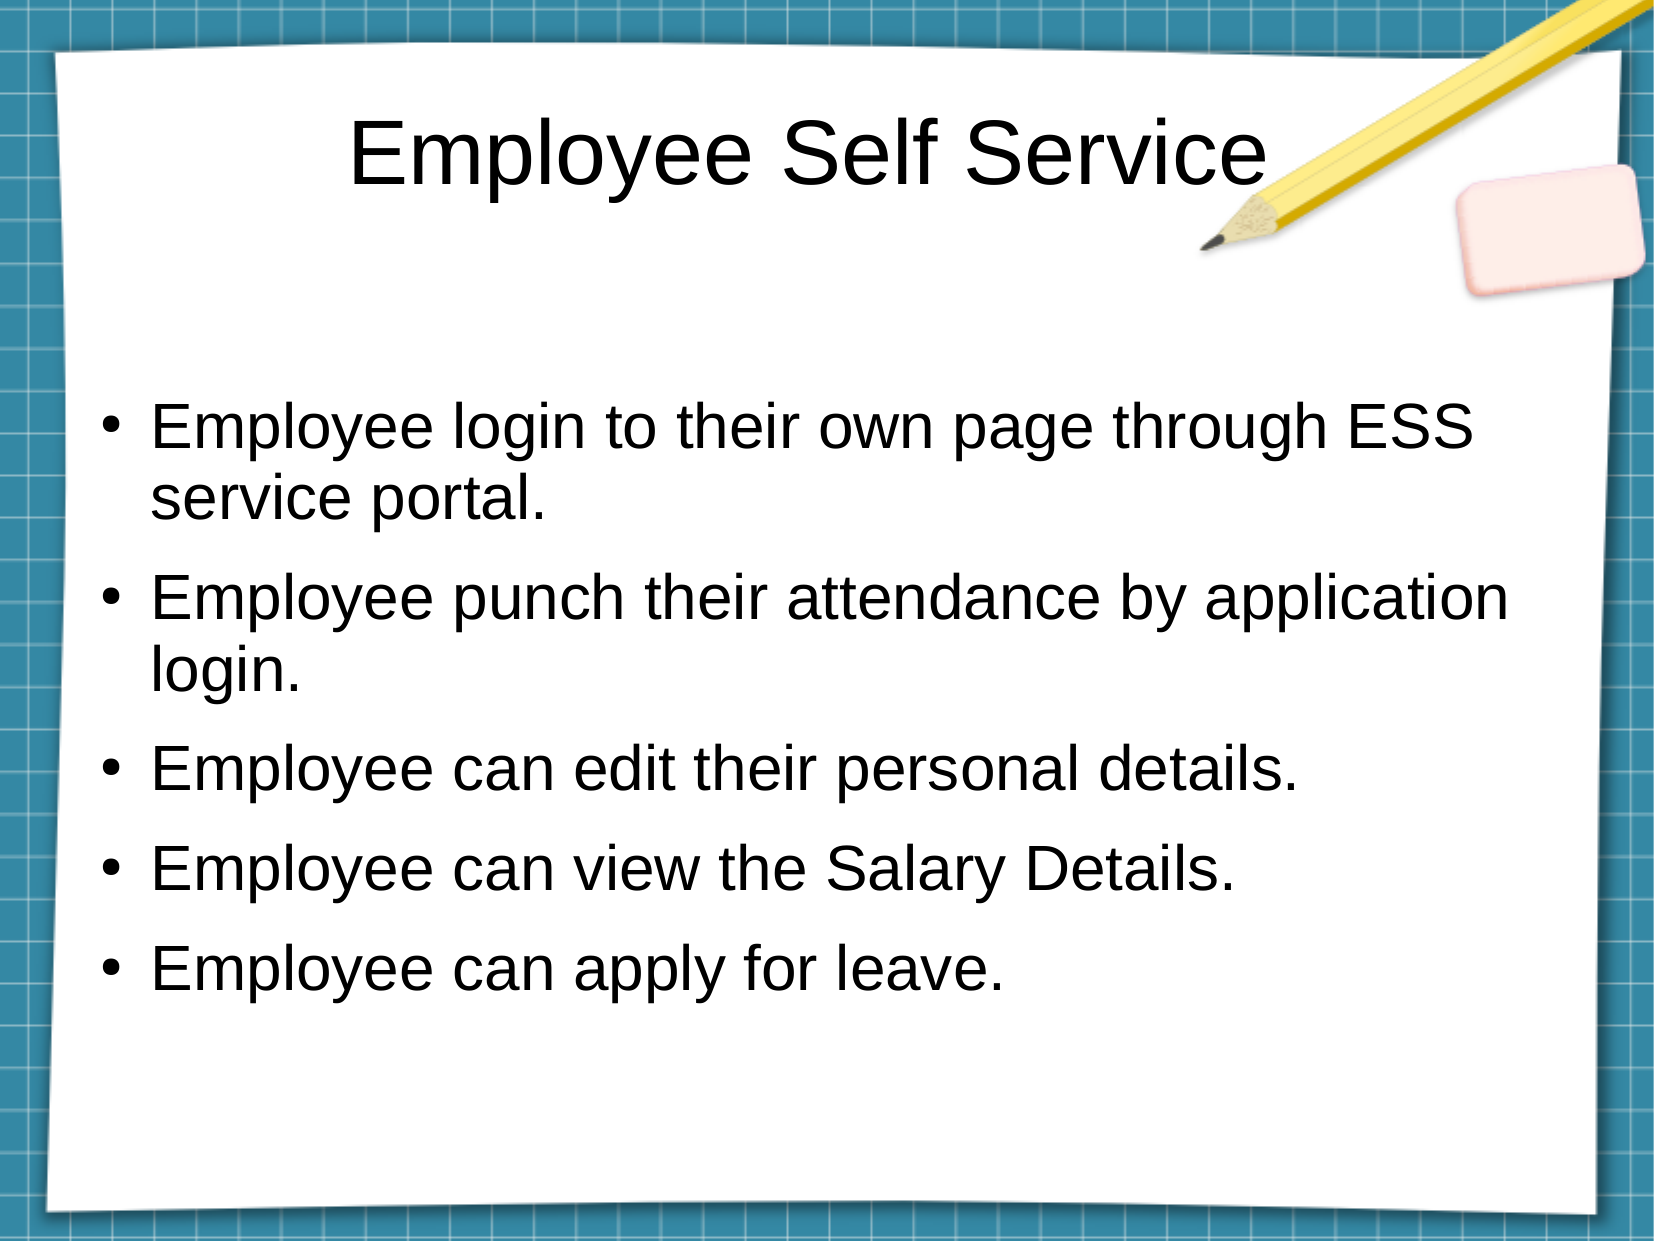

# Employee Self Service
Employee login to their own page through ESS service portal.
Employee punch their attendance by application login.
Employee can edit their personal details.
Employee can view the Salary Details.
Employee can apply for leave.